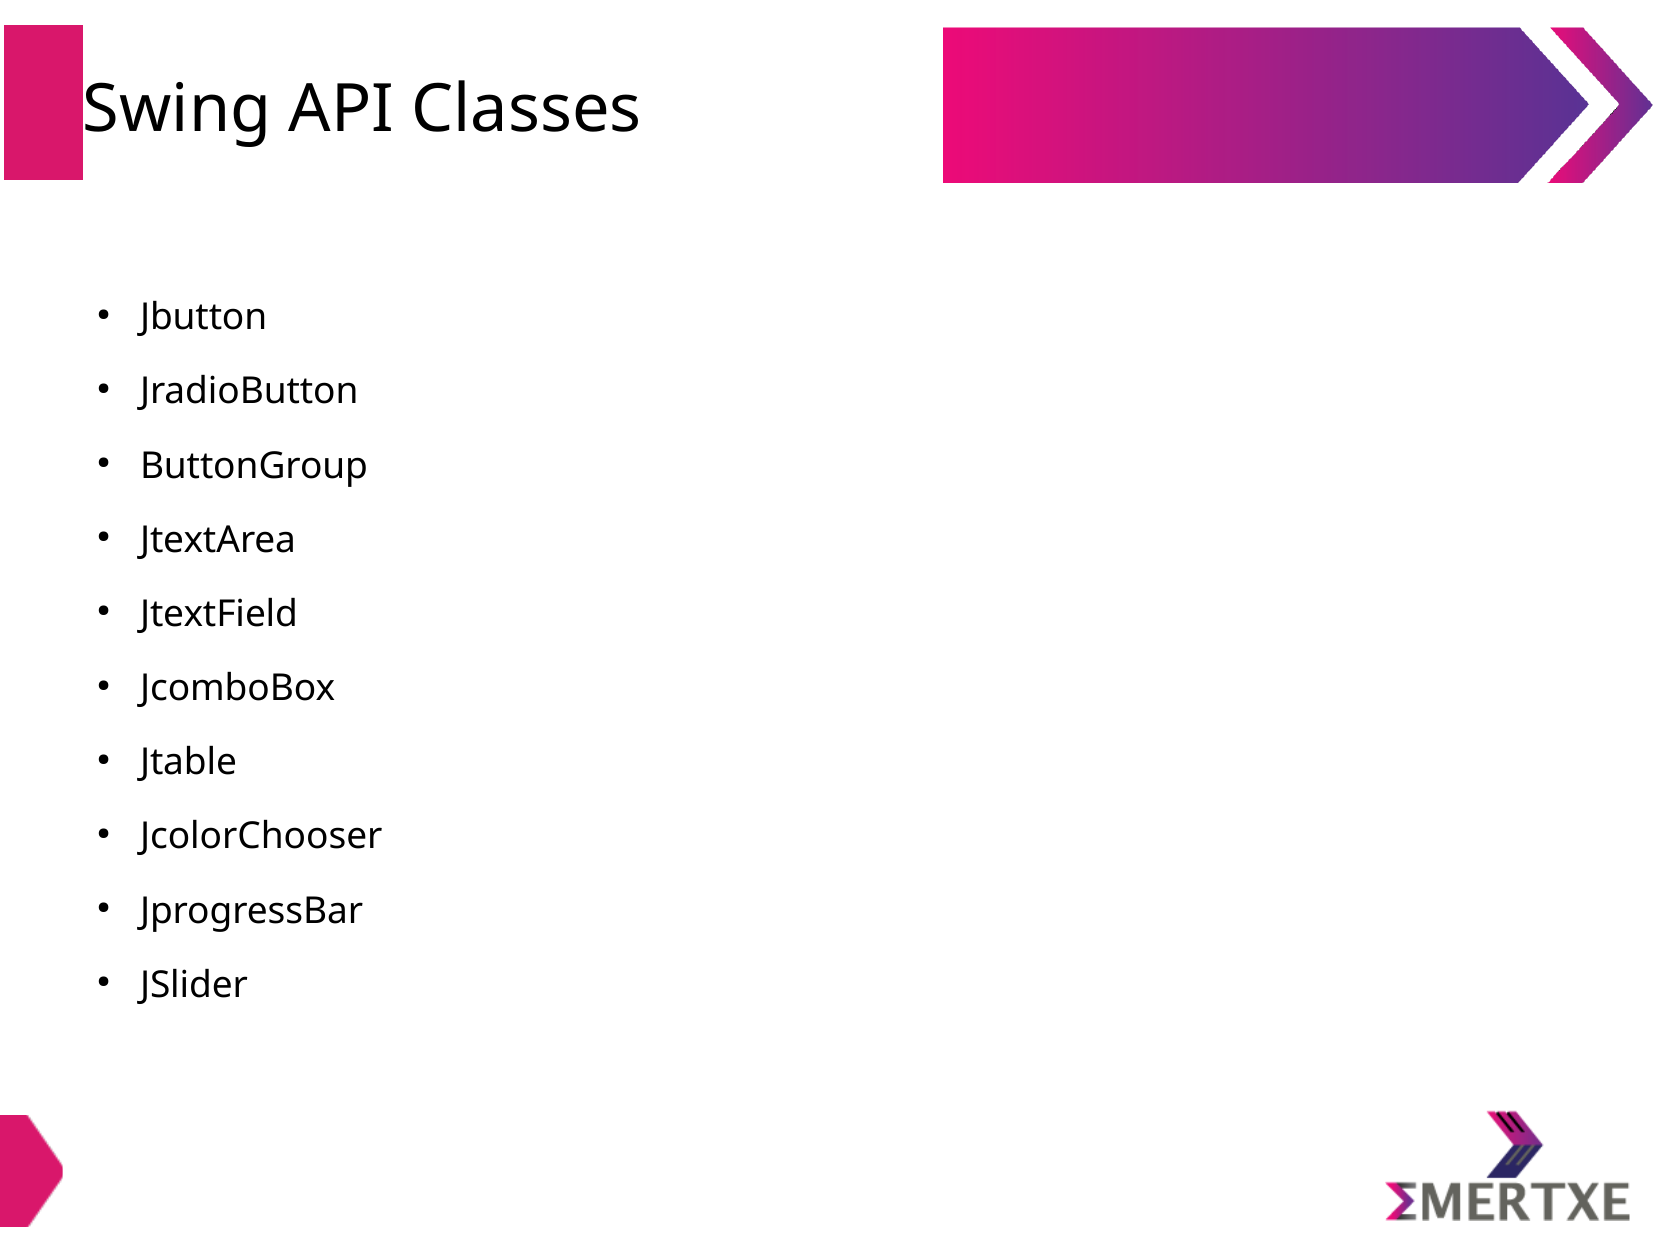

# Swing API Classes
Jbutton
JradioButton
ButtonGroup
JtextArea
JtextField
JcomboBox
Jtable
JcolorChooser
JprogressBar
JSlider